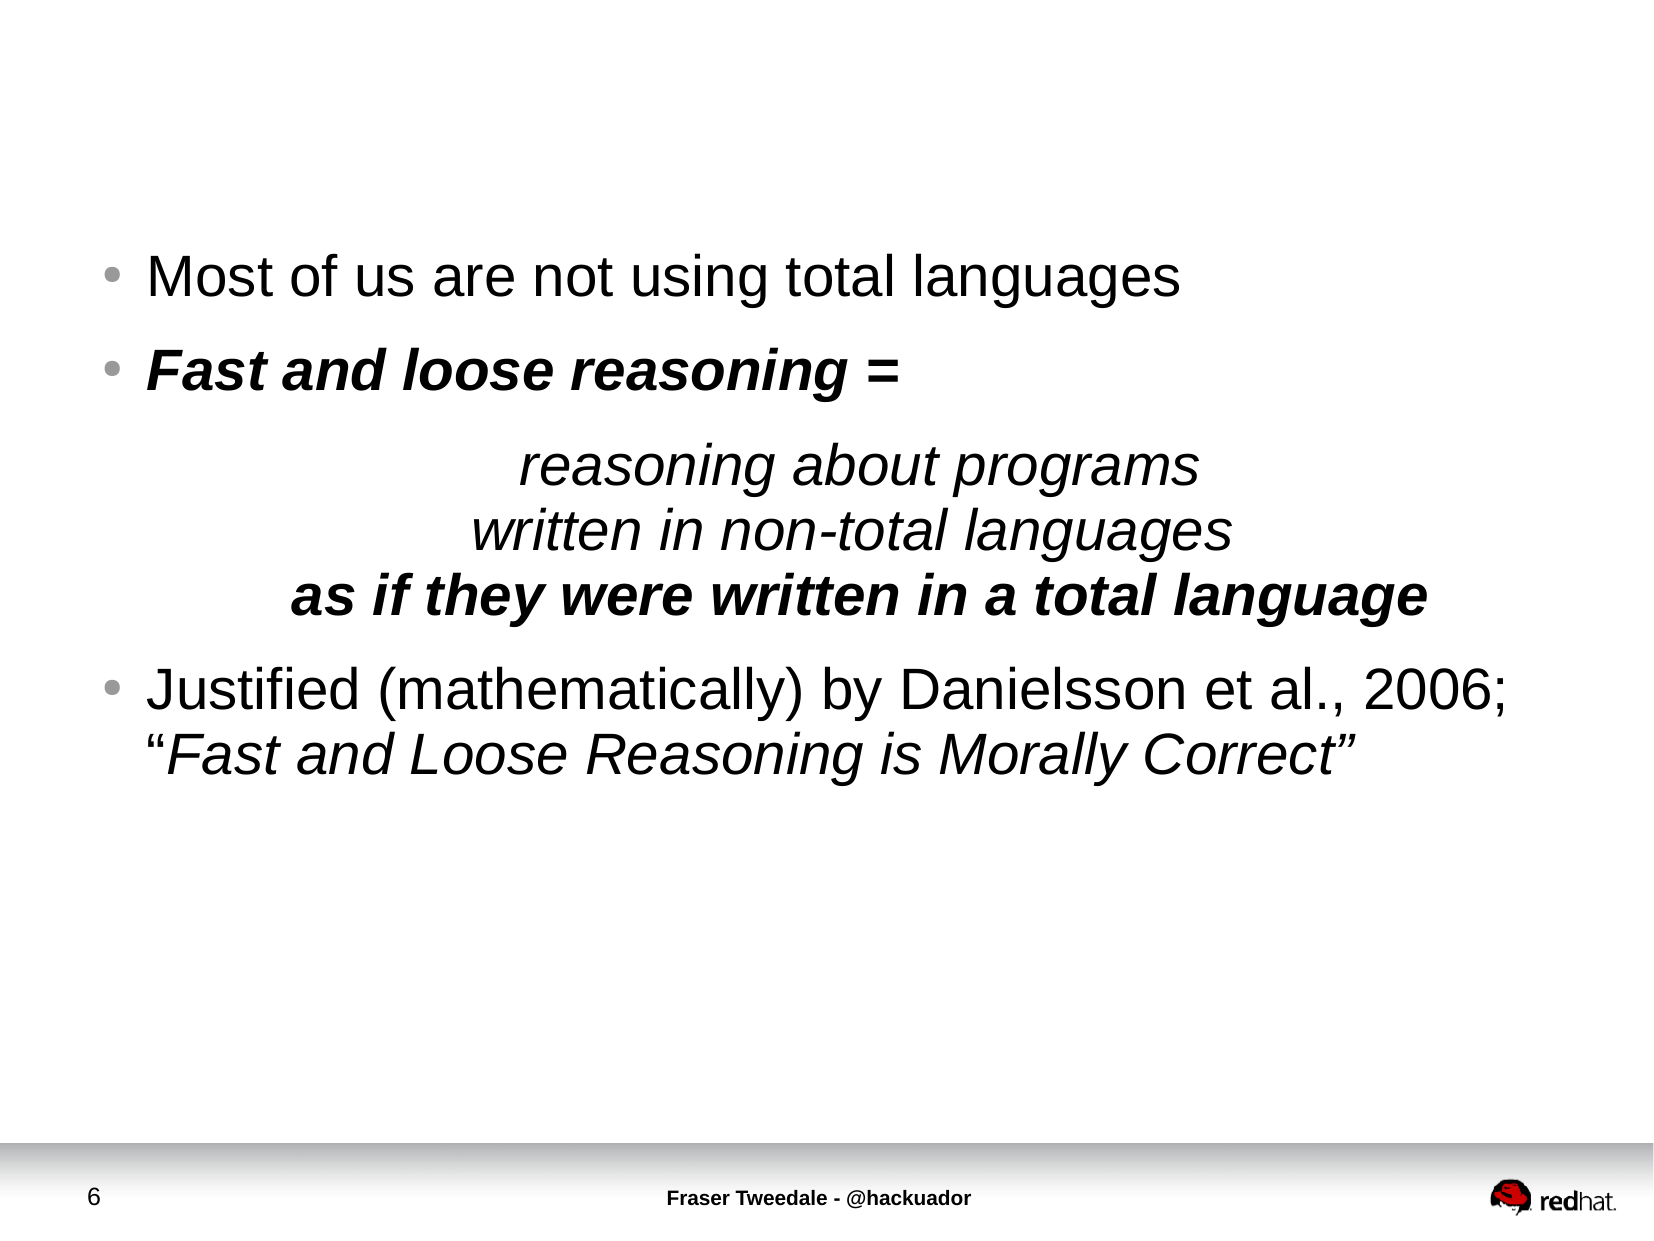

#
Most of us are not using total languages
Fast and loose reasoning =
reasoning about programs
written in non-total languages
as if they were written in a total language
Justified (mathematically) by Danielsson et al., 2006; “Fast and Loose Reasoning is Morally Correct”